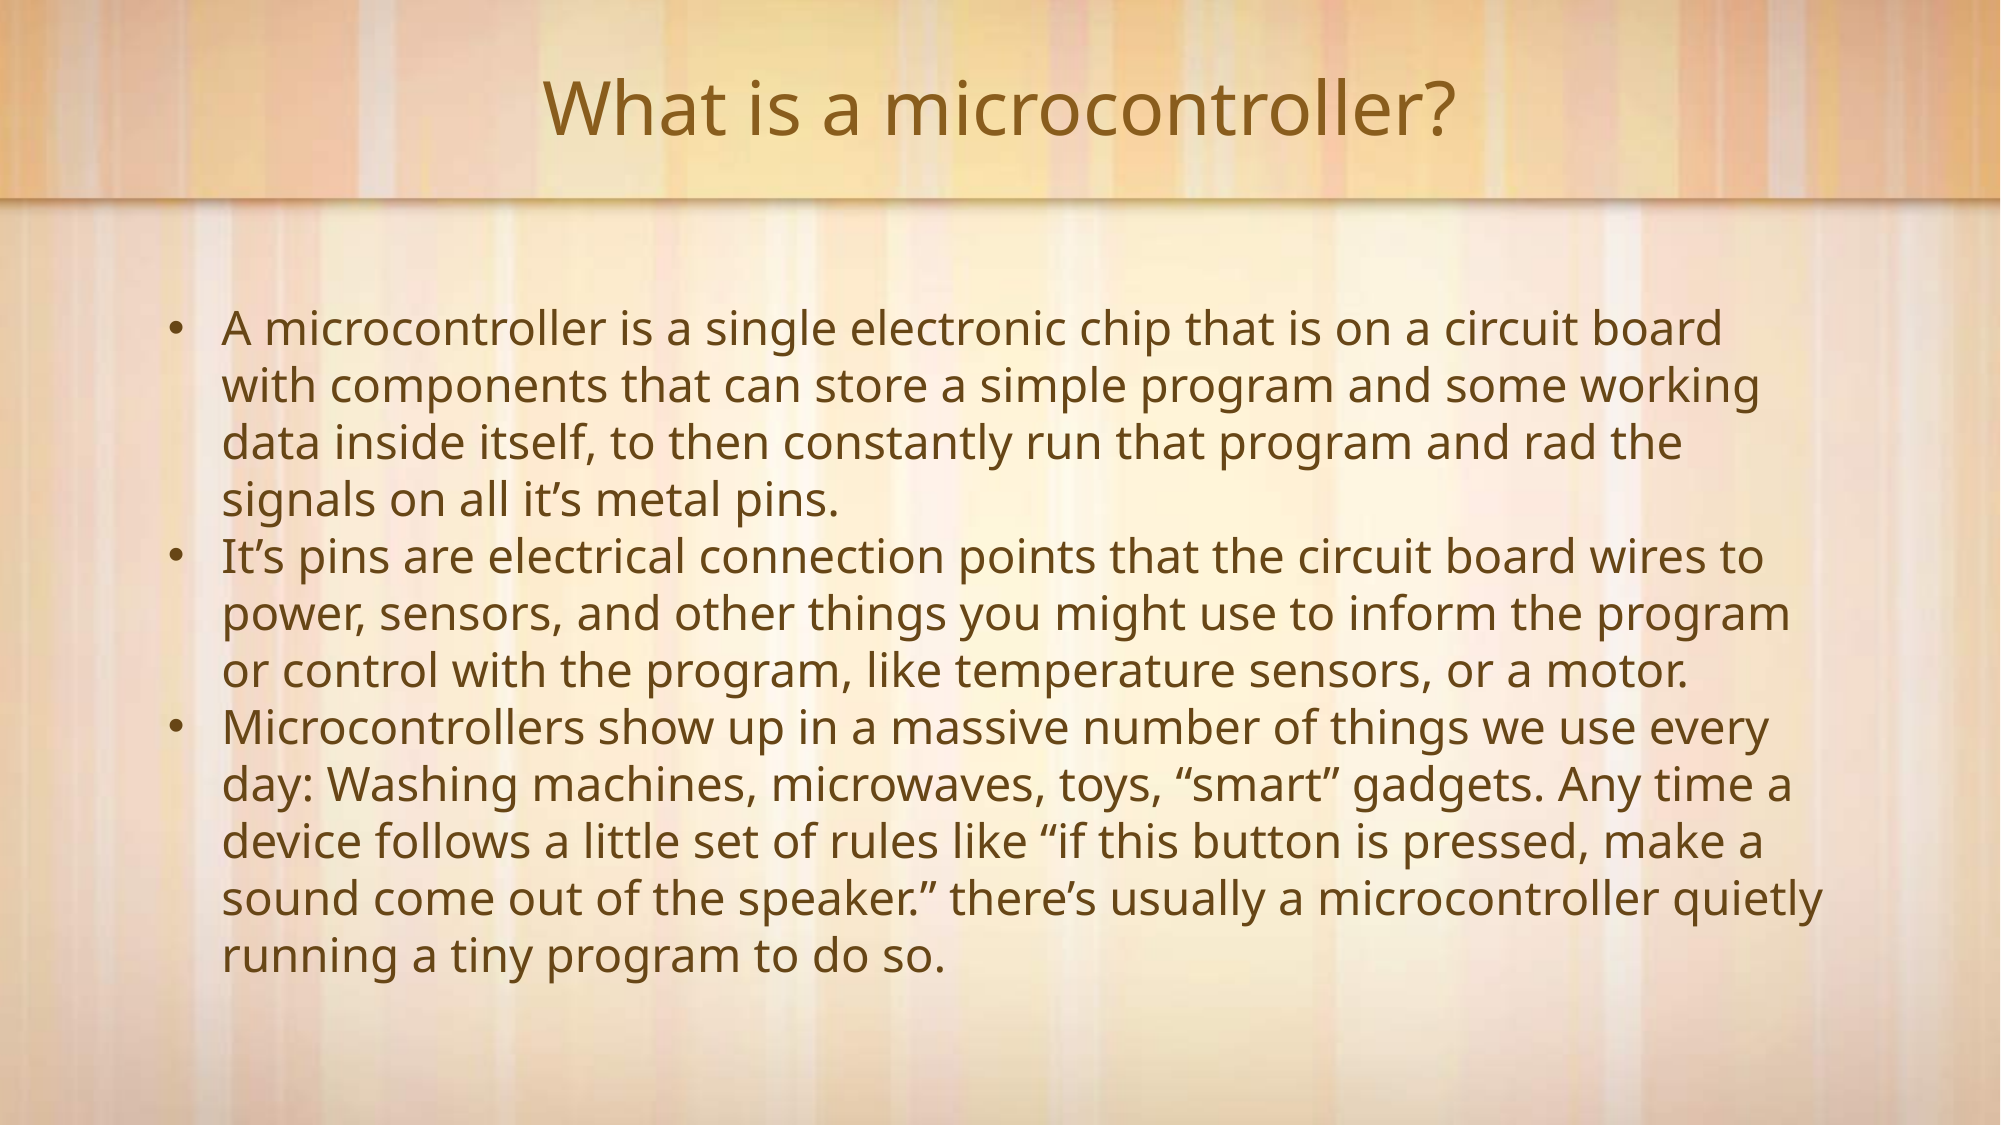

What is a microcontroller?
# A microcontroller is a single electronic chip that is on a circuit board with components that can store a simple program and some working data inside itself, to then constantly run that program and rad the signals on all it’s metal pins.
It’s pins are electrical connection points that the circuit board wires to power, sensors, and other things you might use to inform the program or control with the program, like temperature sensors, or a motor.
Microcontrollers show up in a massive number of things we use every day: Washing machines, microwaves, toys, “smart” gadgets. Any time a device follows a little set of rules like “if this button is pressed, make a sound come out of the speaker.” there’s usually a microcontroller quietly running a tiny program to do so.